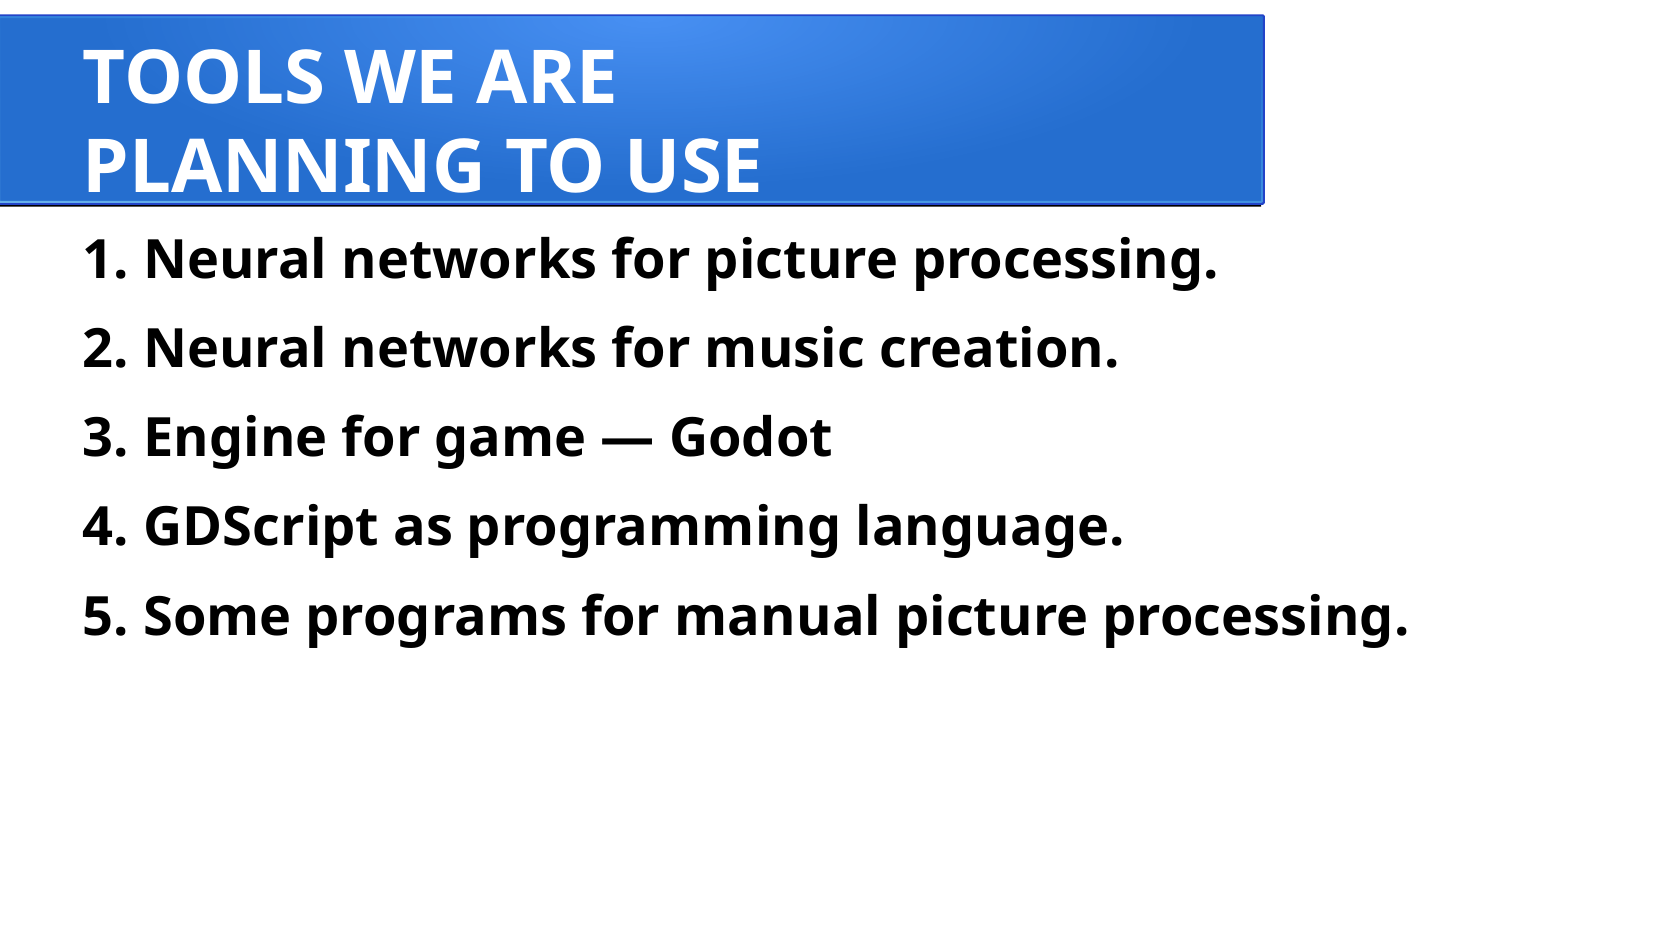

# TOOLS WE ARE PLANNING TO USE
1. Neural networks for picture processing.
2. Neural networks for music creation.
3. Engine for game — Godot
4. GDScript as programming language.
5. Some programs for manual picture processing.